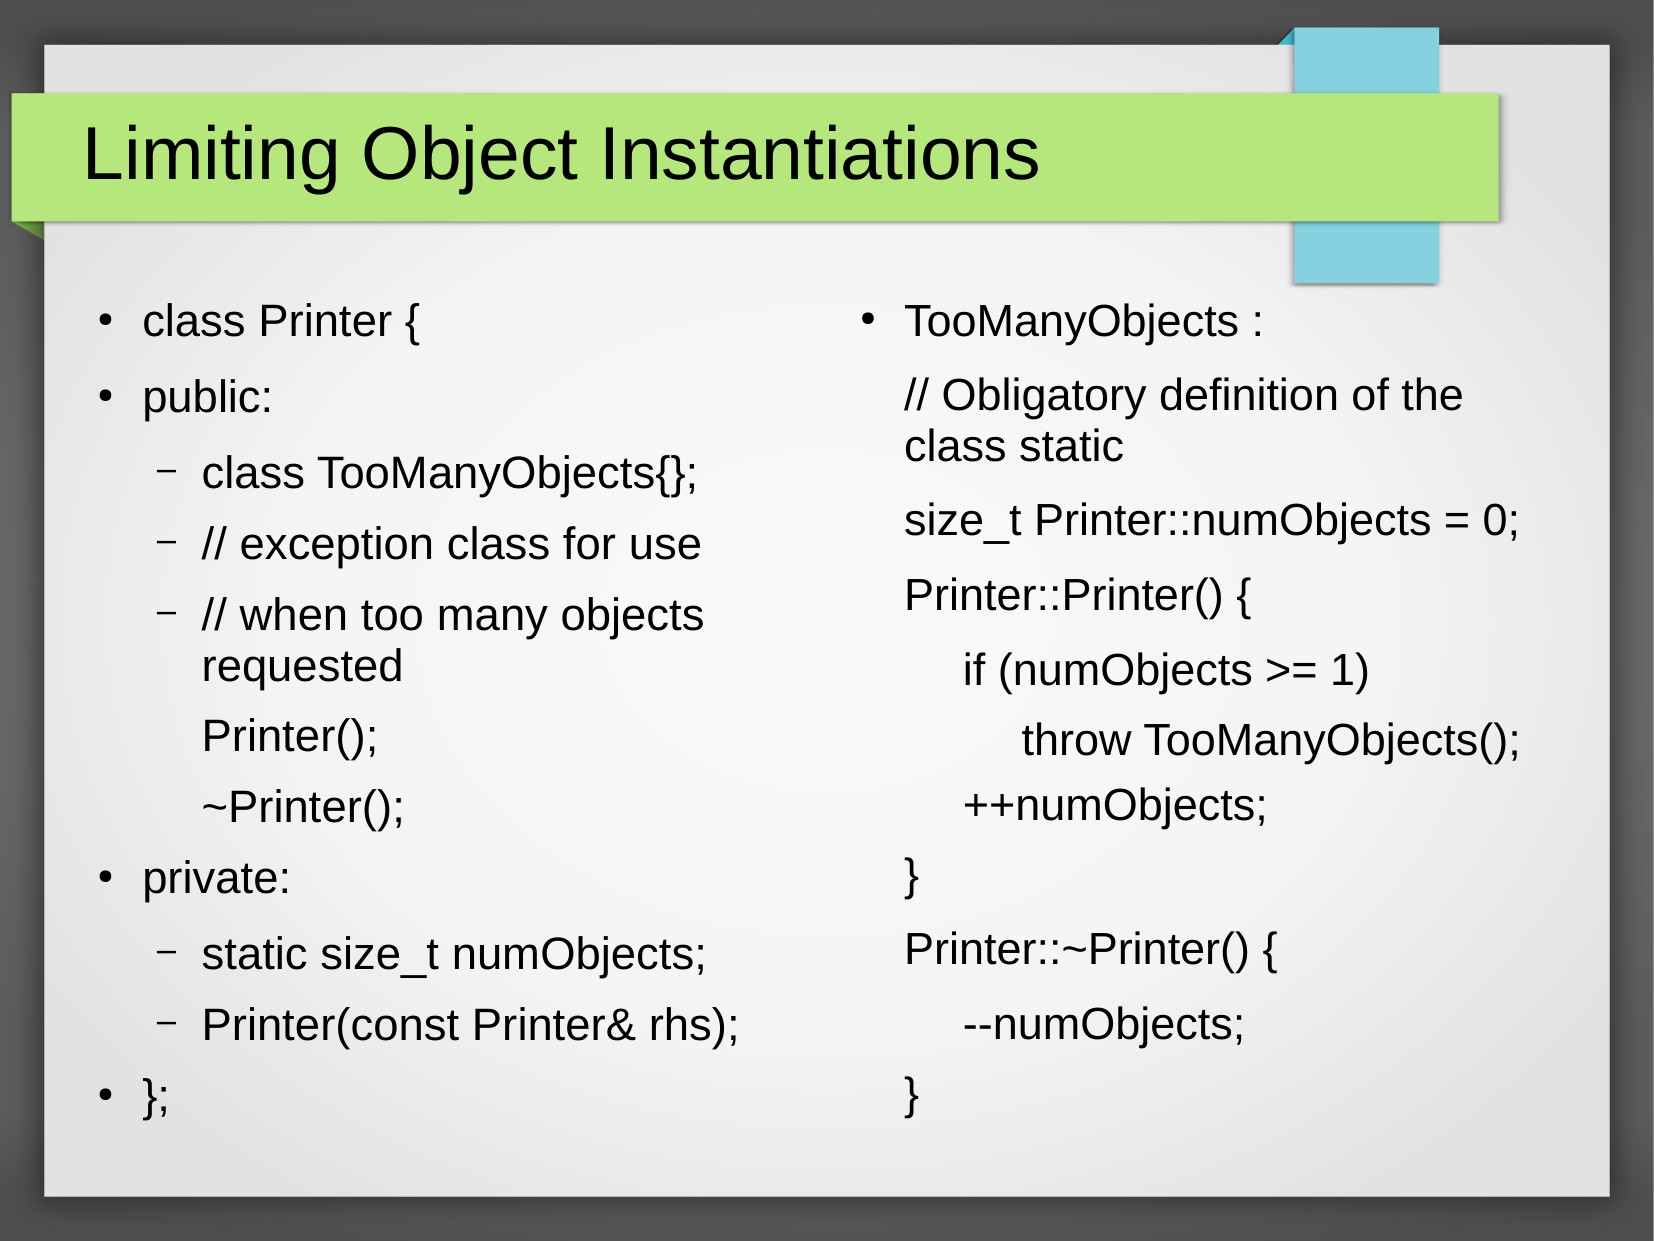

# Limiting Object Instantiations
class Printer {
public:
class TooManyObjects{};
// exception class for use
// when too many objects requested
Printer();
~Printer();
private:
static size_t numObjects;
Printer(const Printer& rhs);
};
TooManyObjects :
// Obligatory definition of the class static
size_t Printer::numObjects = 0;
Printer::Printer() {
if (numObjects >= 1)
throw TooManyObjects();
++numObjects;
}
Printer::~Printer() {
--numObjects;
}